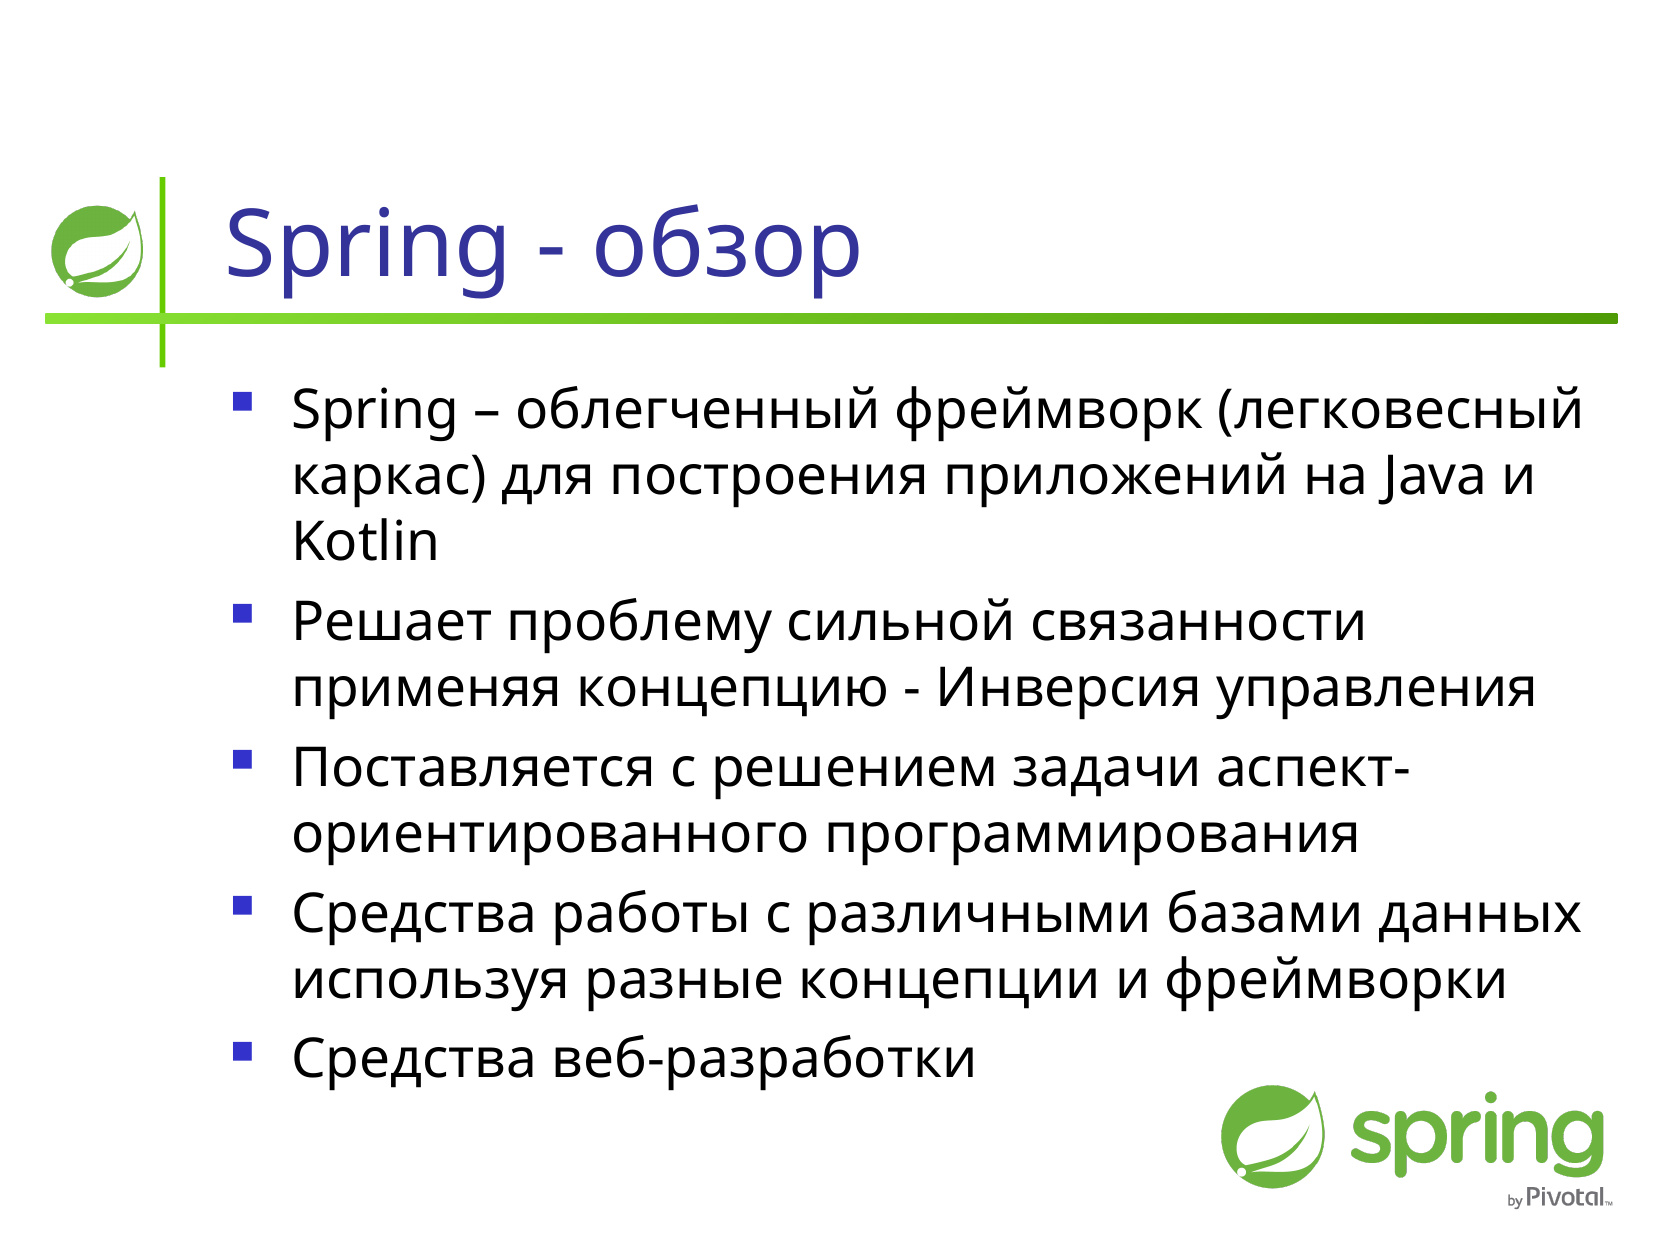

# Spring - обзор
Spring – облегченный фреймворк (легковесный каркас) для построения приложений на Java и Kotlin
Решает проблему сильной связанности применяя концепцию - Инверсия управления
Поставляется с решением задачи аспект-ориентированного программирования
Средства работы с различными базами данных используя разные концепции и фреймворки
Средства веб-разработки